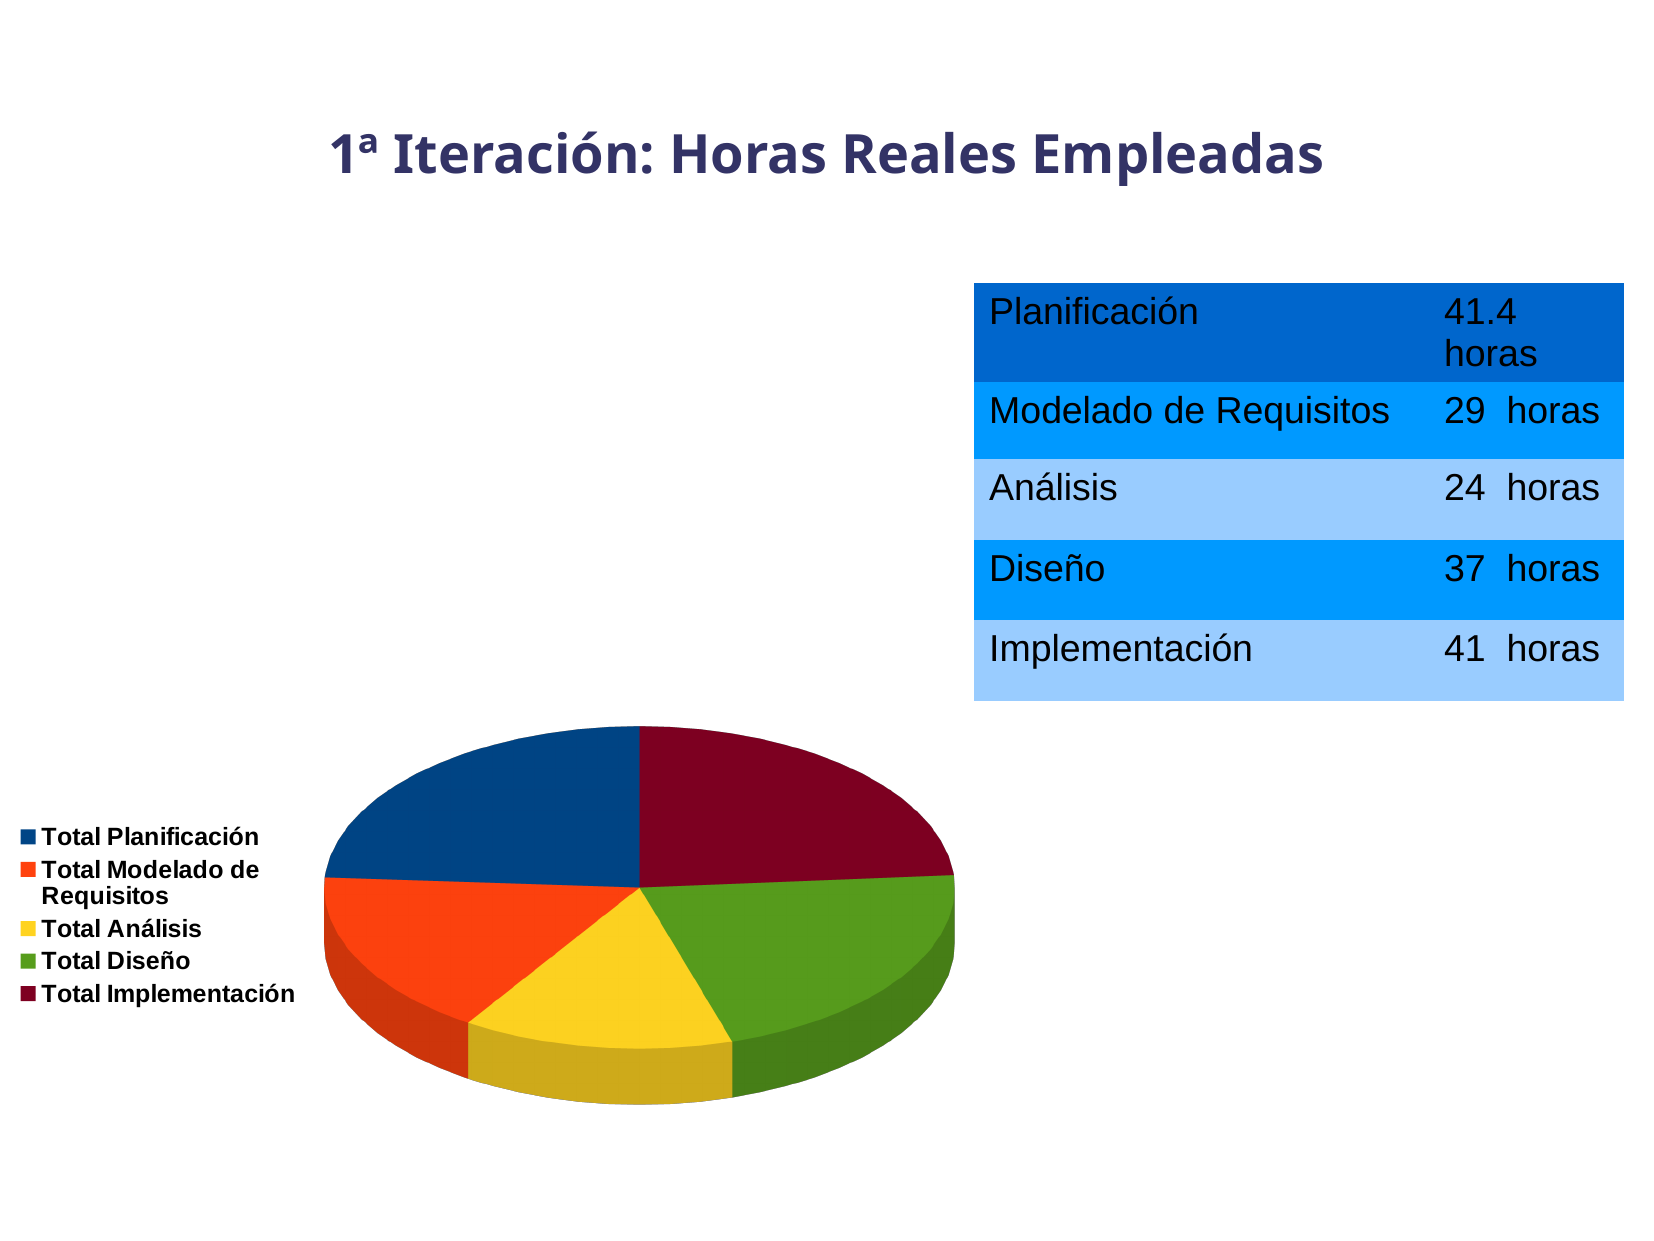

# 1ª Iteración: Horas Reales Empleadas
| Planificación | 41.4 horas |
| --- | --- |
| Modelado de Requisitos | 29 horas |
| Análisis | 24 horas |
| Diseño | 37 horas |
| Implementación | 41 horas |
[unsupported chart]